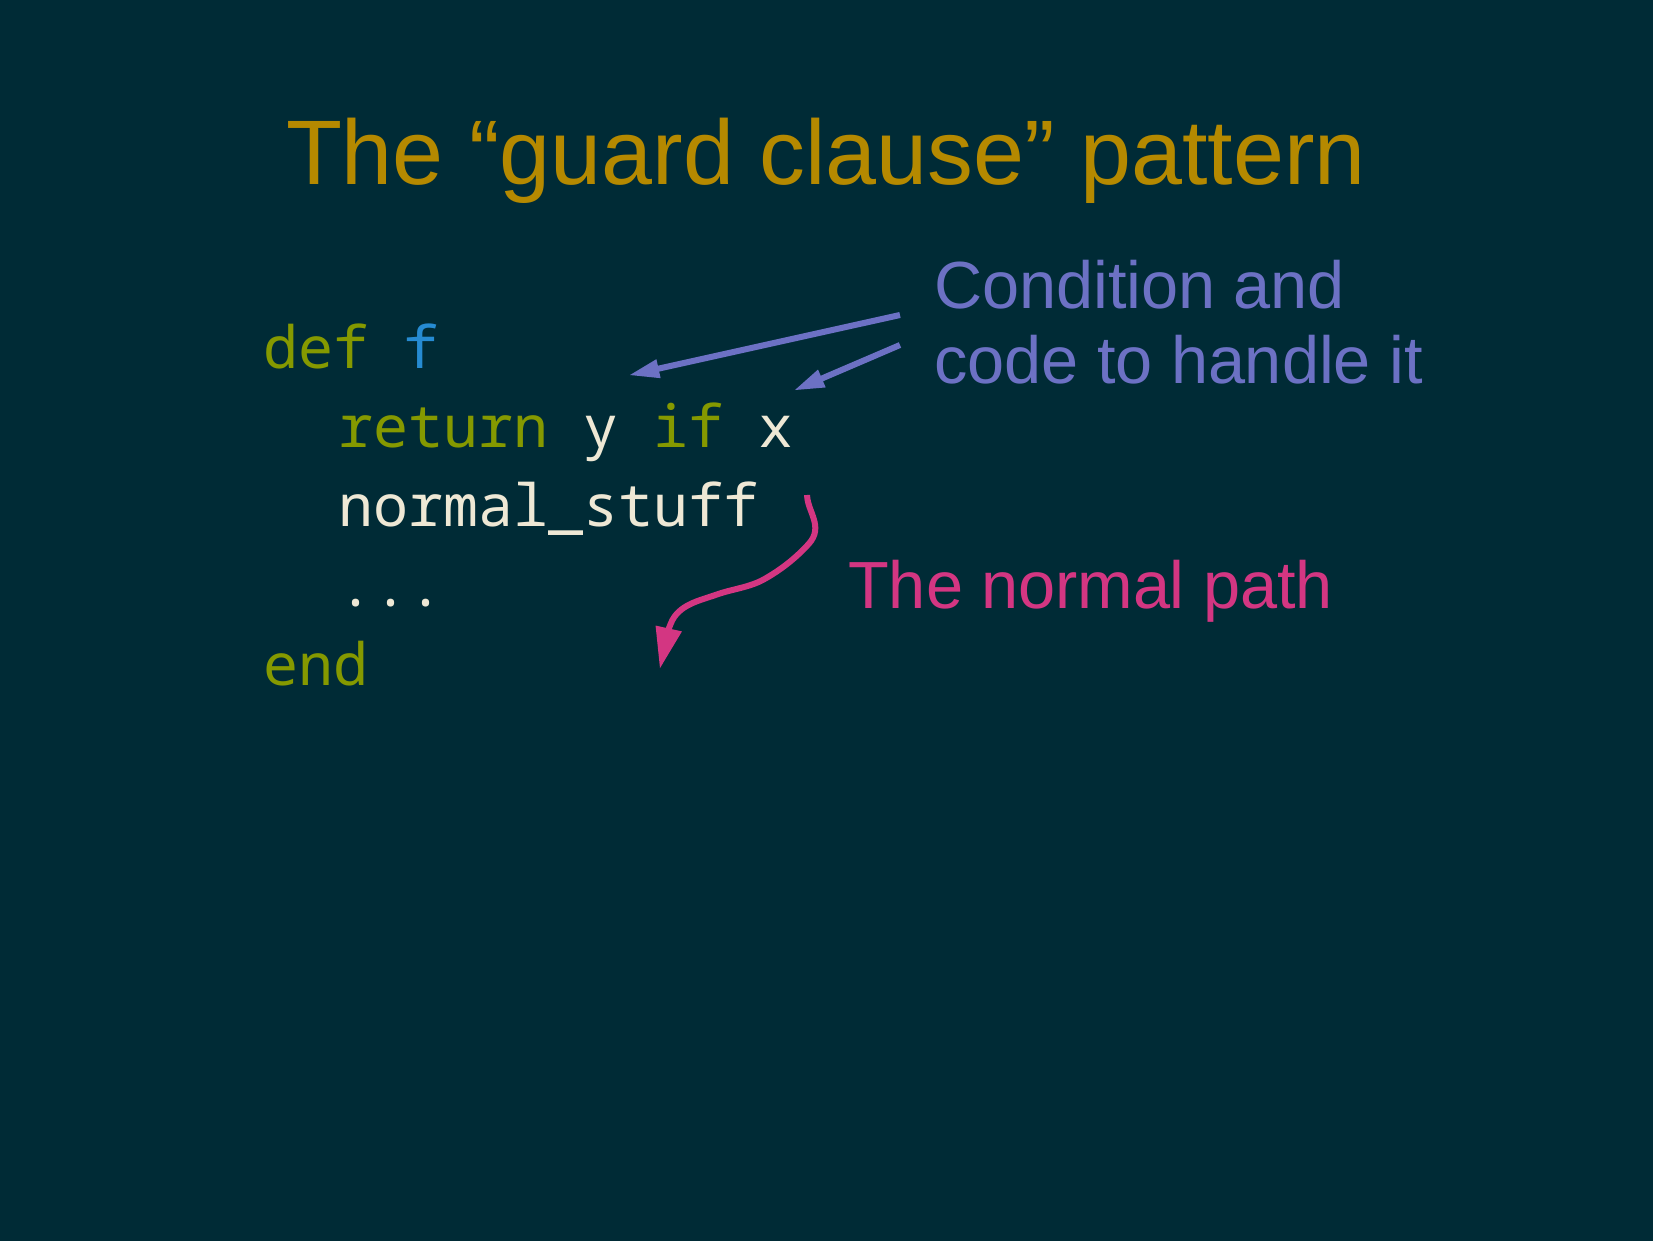

# The “guard clause” pattern
Condition and
code to handle it
def f
	return y if x
	normal_stuff
	...
end
The normal path